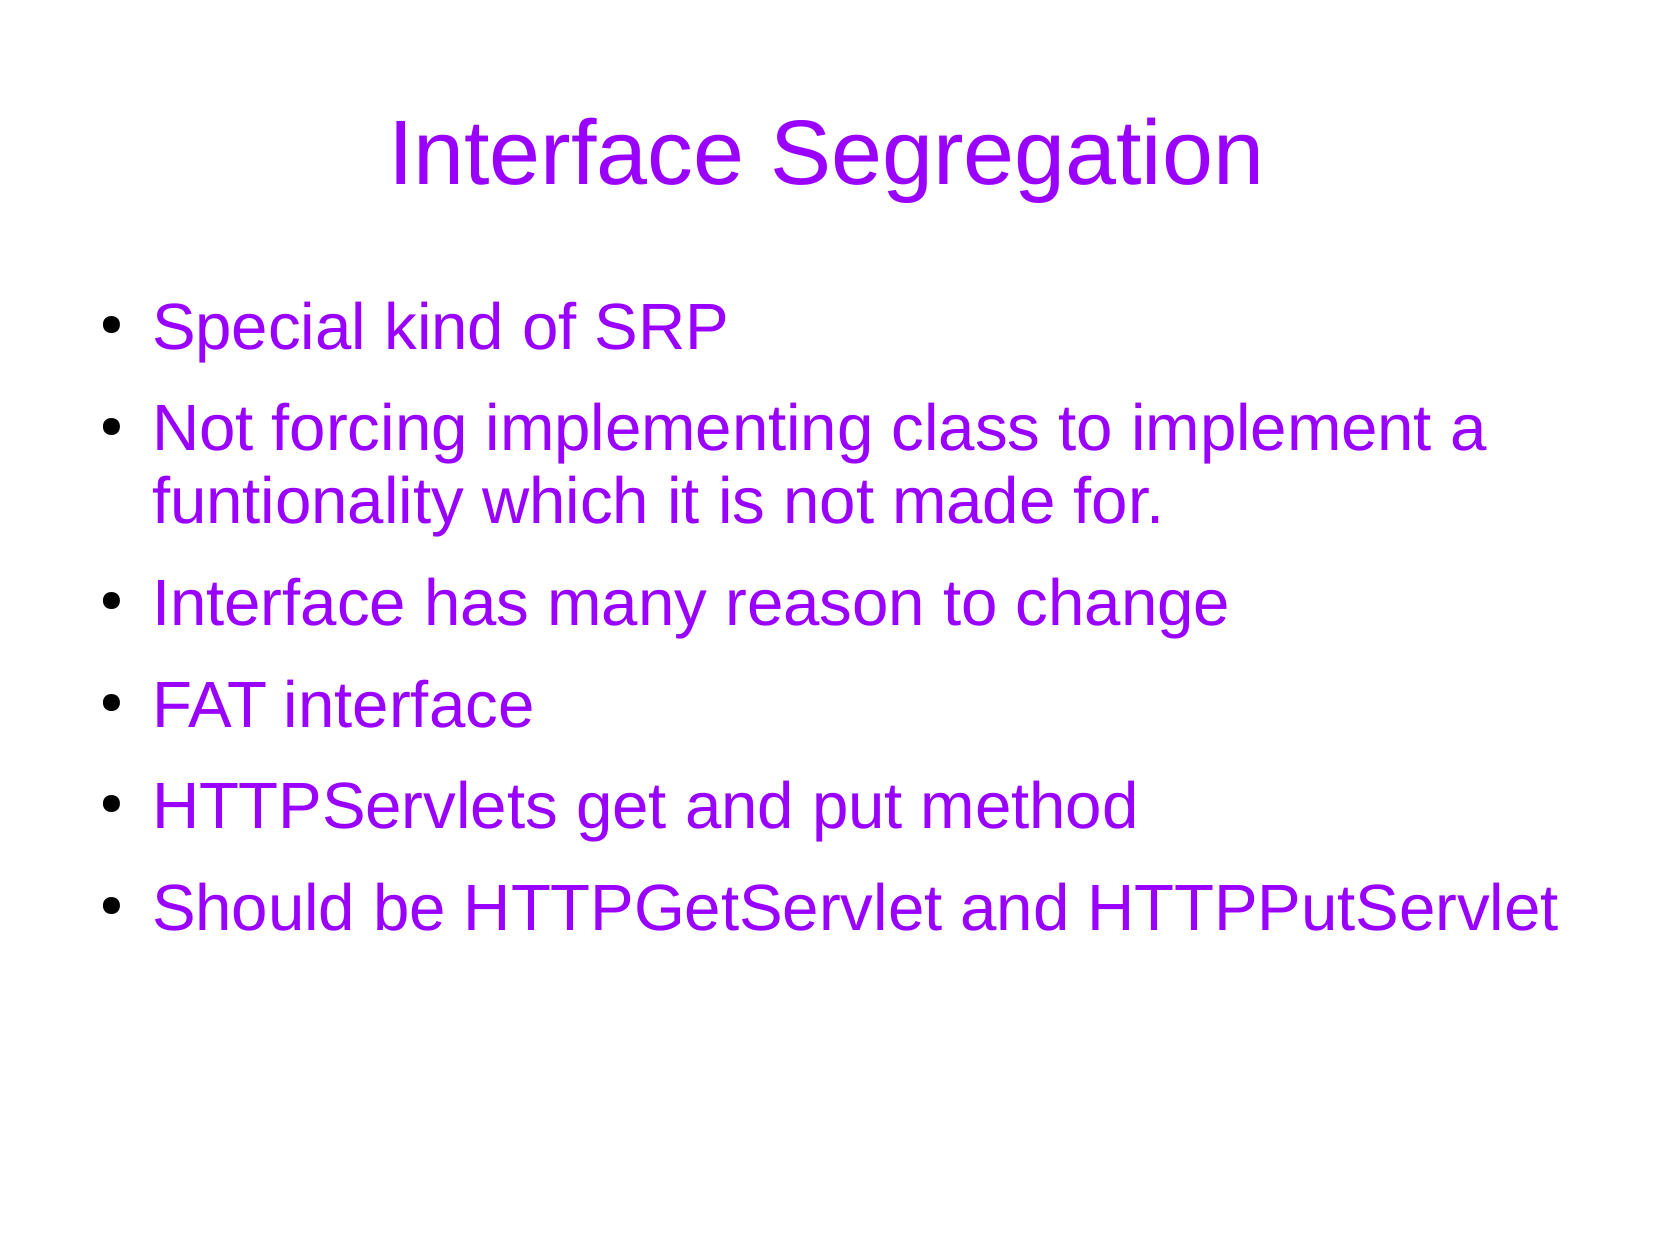

# Interface Segregation
Special kind of SRP
Not forcing implementing class to implement a funtionality which it is not made for.
Interface has many reason to change
FAT interface
HTTPServlets get and put method
Should be HTTPGetServlet and HTTPPutServlet